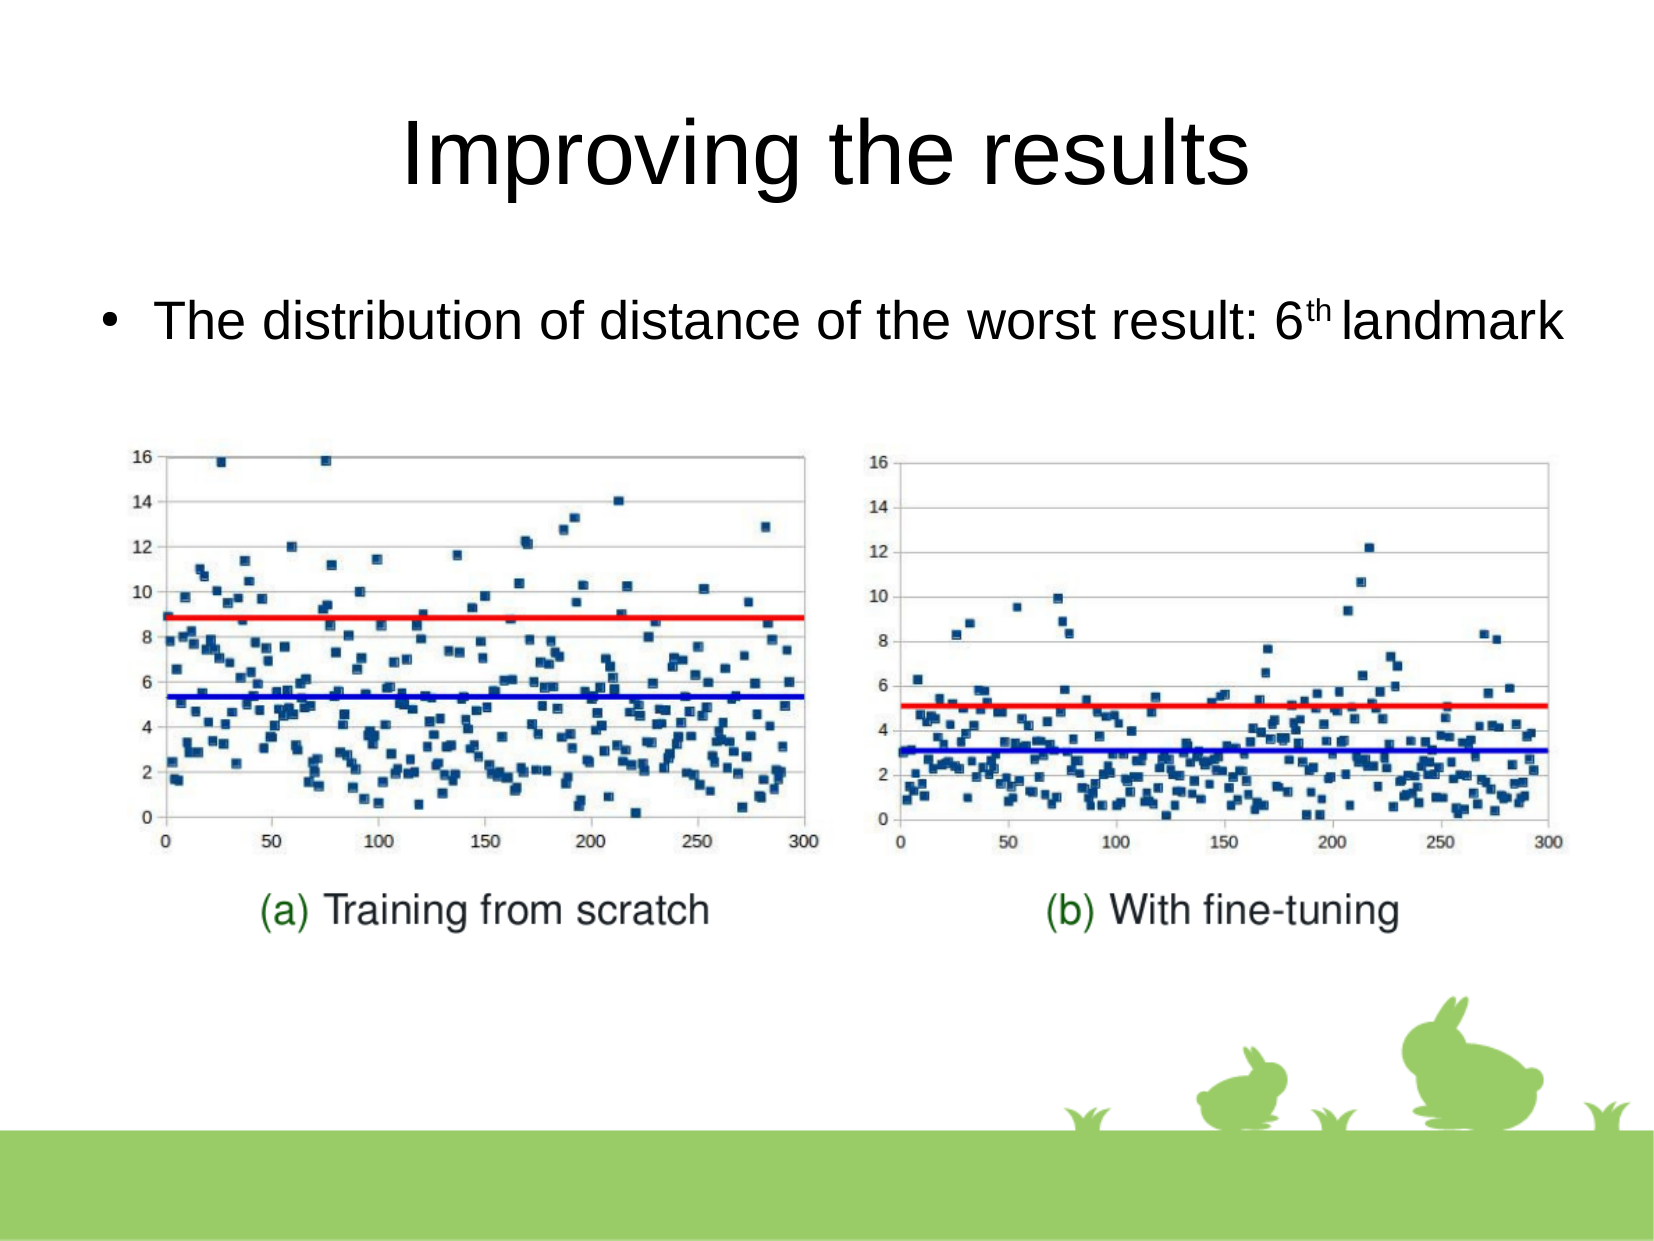

# Improving the results
The distribution of distance of the worst result: 6th landmark